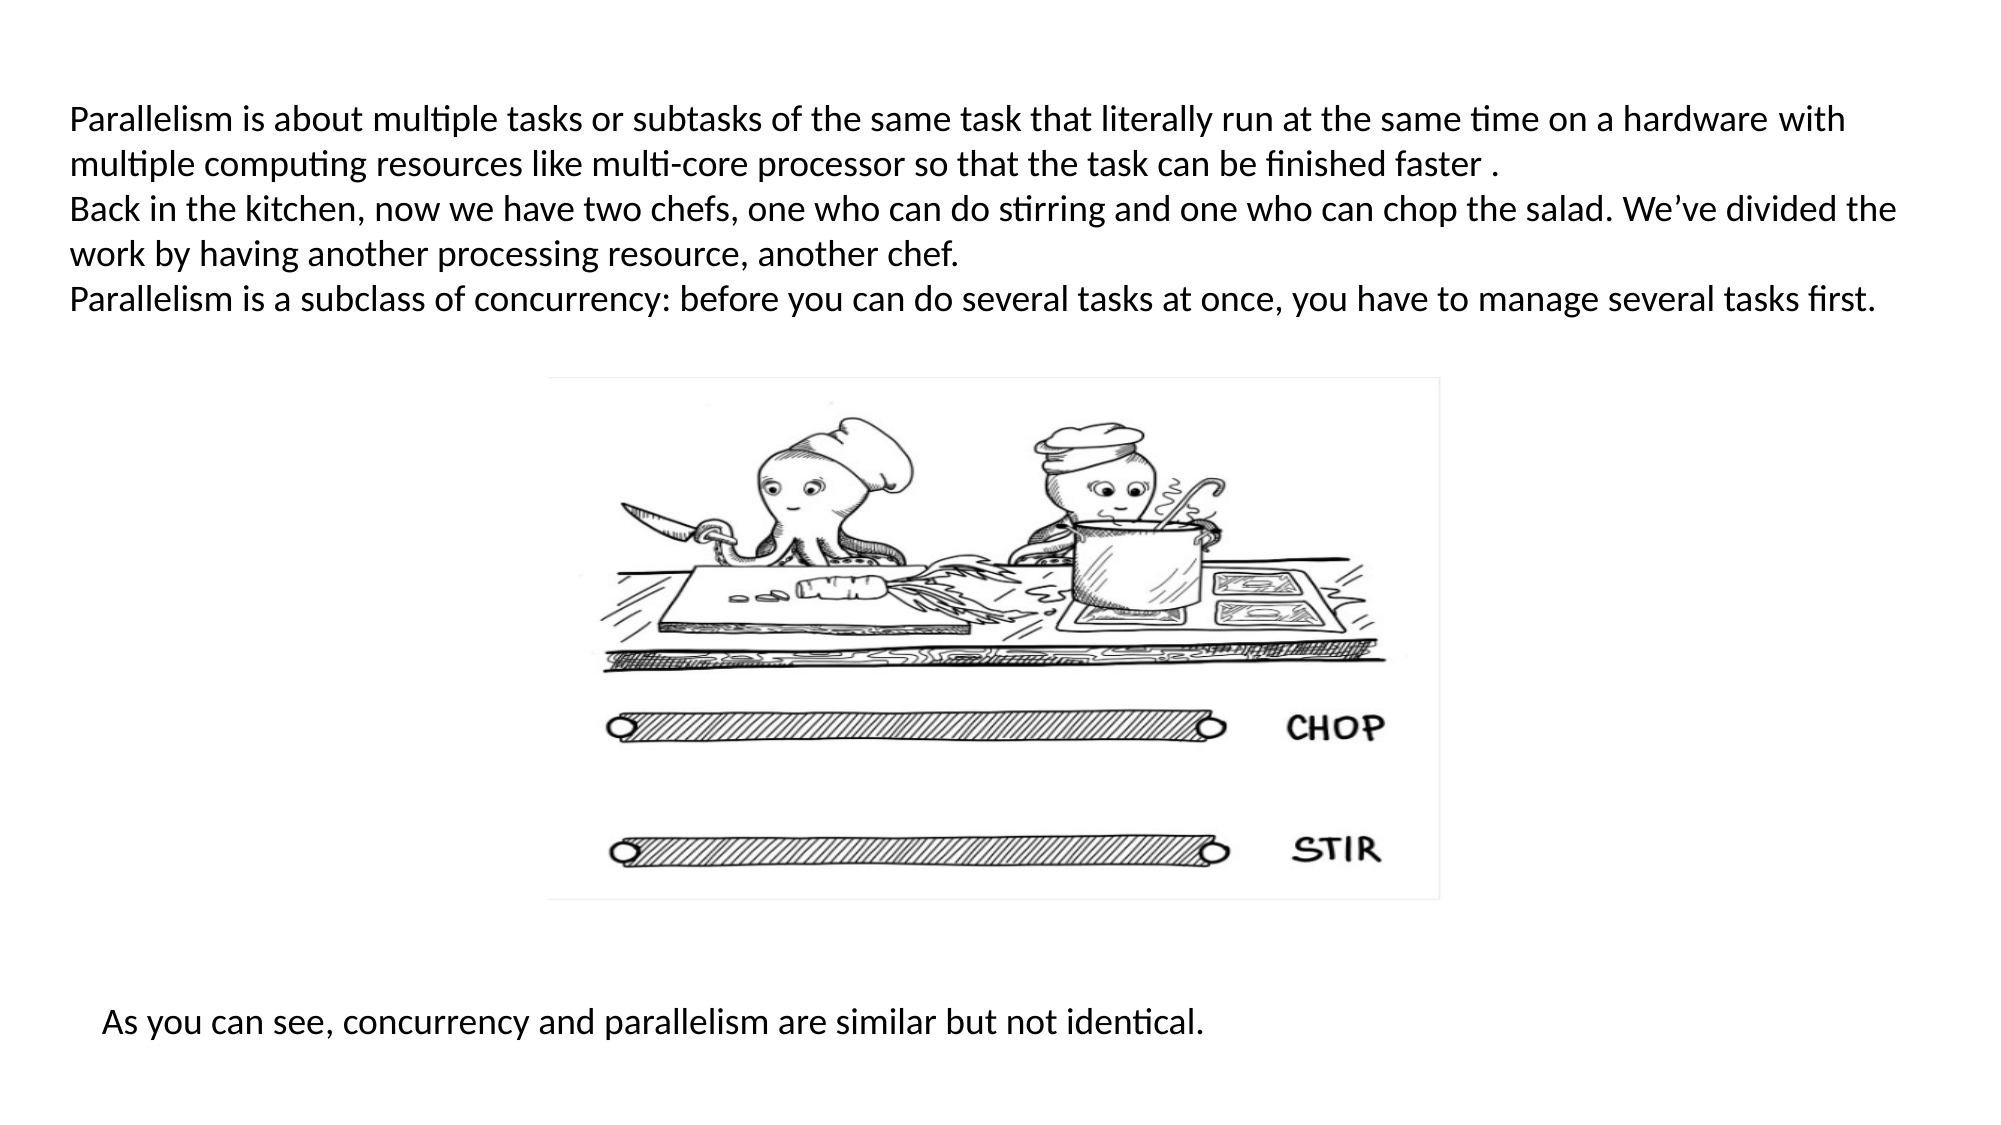

​
Parallelism is about multiple tasks or subtasks of the same task that literally run at the same time on a hardware with multiple computing resources like multi-core processor so that the task can be finished faster .​
Back in the kitchen, now we have two chefs, one who can do stirring and one who can chop the salad. We’ve divided the work by having another processing resource, another chef.
Parallelism is a subclass of concurrency: before you can do several tasks at once, you have to manage several tasks first.
As you can see, concurrency and parallelism are similar but not identical.